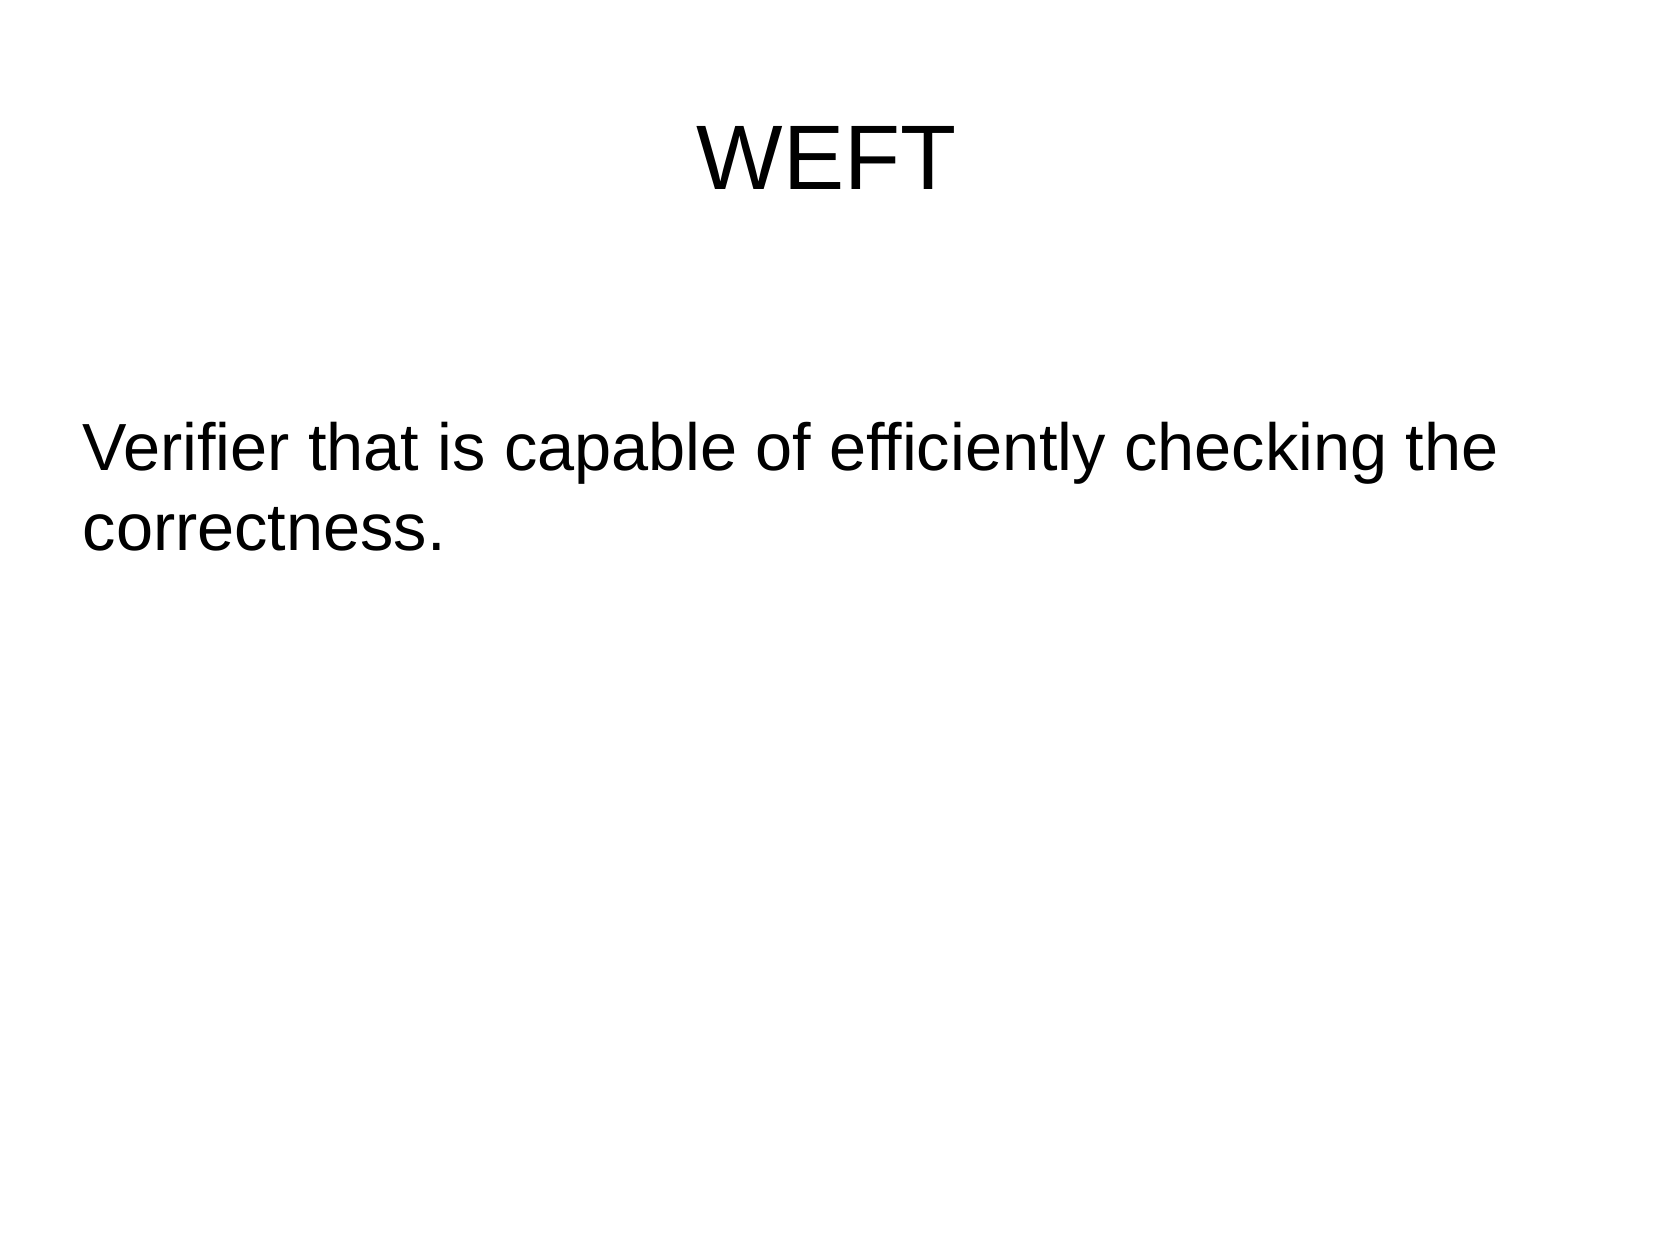

# WEFT
Verifier that is capable of efficiently checking the correctness.